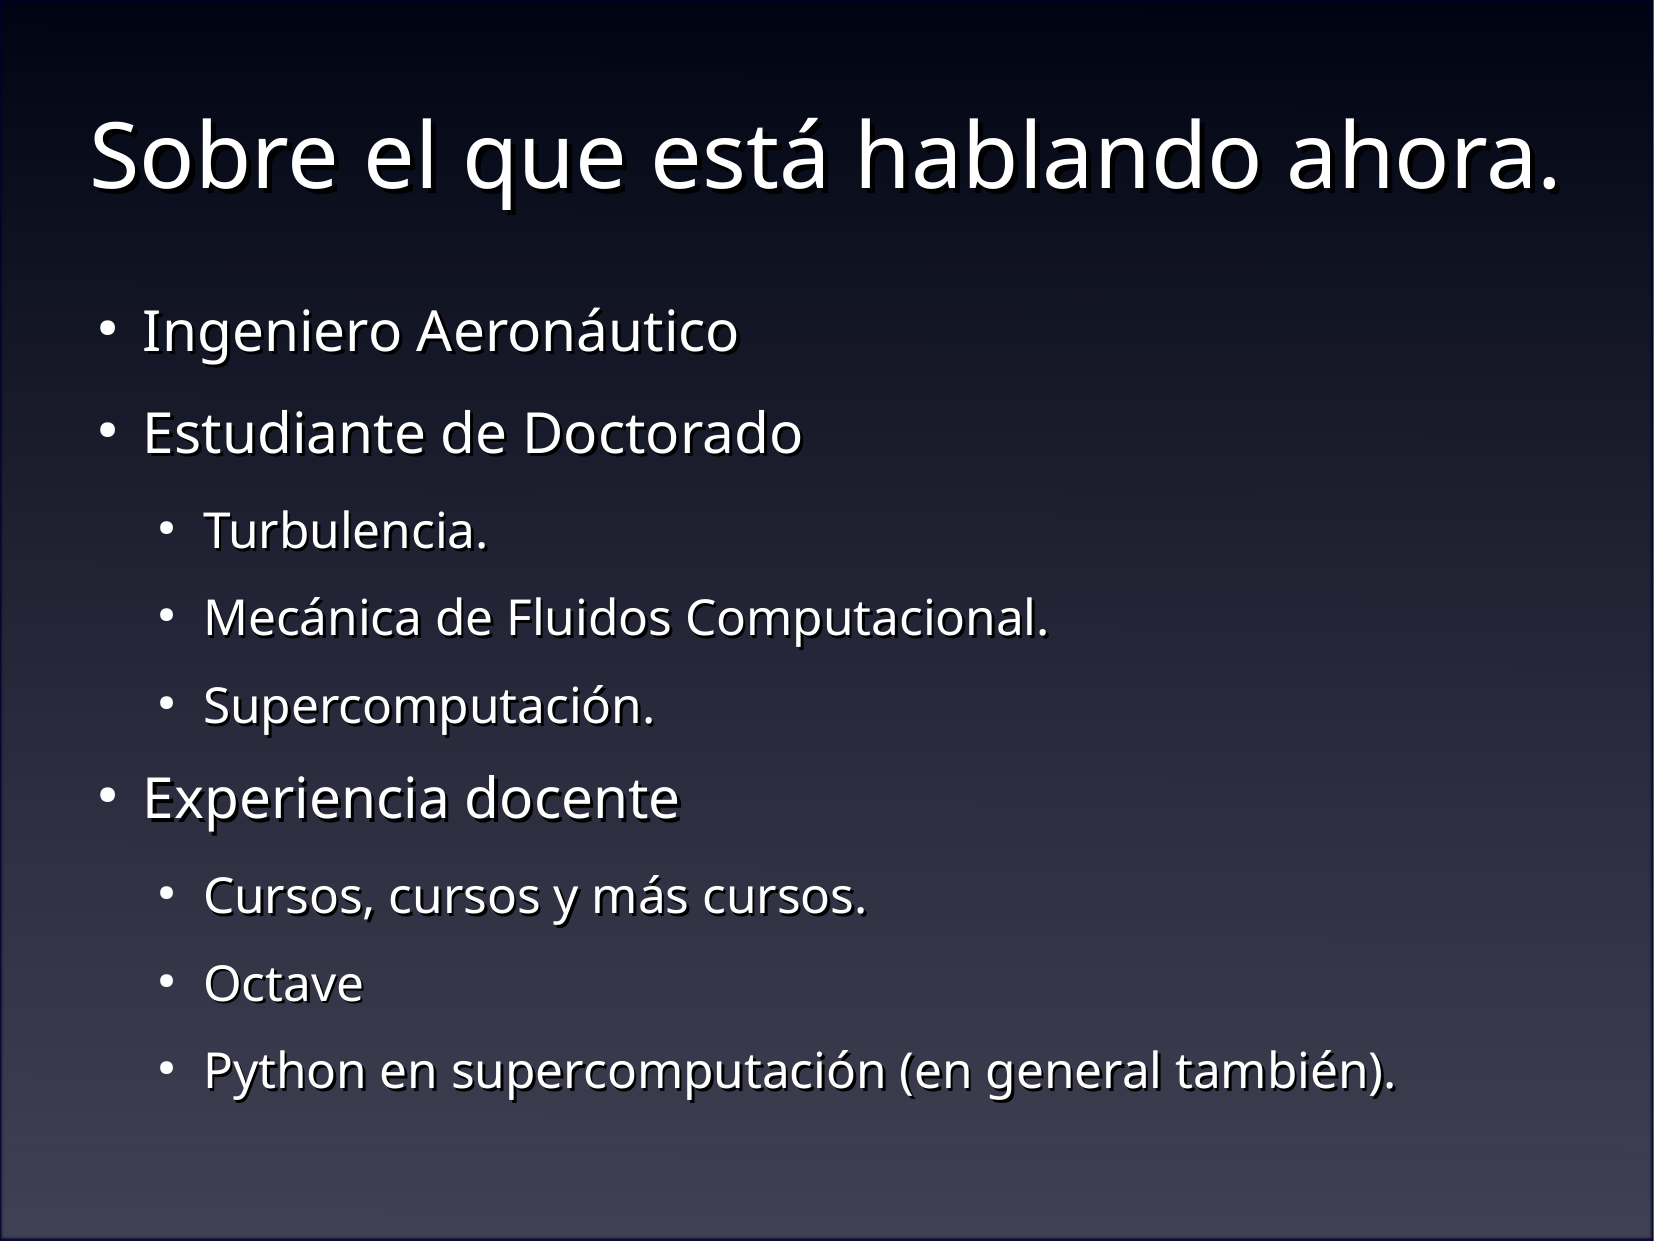

# Sobre el que está hablando ahora.
Ingeniero Aeronáutico
Estudiante de Doctorado
Turbulencia.
Mecánica de Fluidos Computacional.
Supercomputación.
Experiencia docente
Cursos, cursos y más cursos.
Octave
Python en supercomputación (en general también).